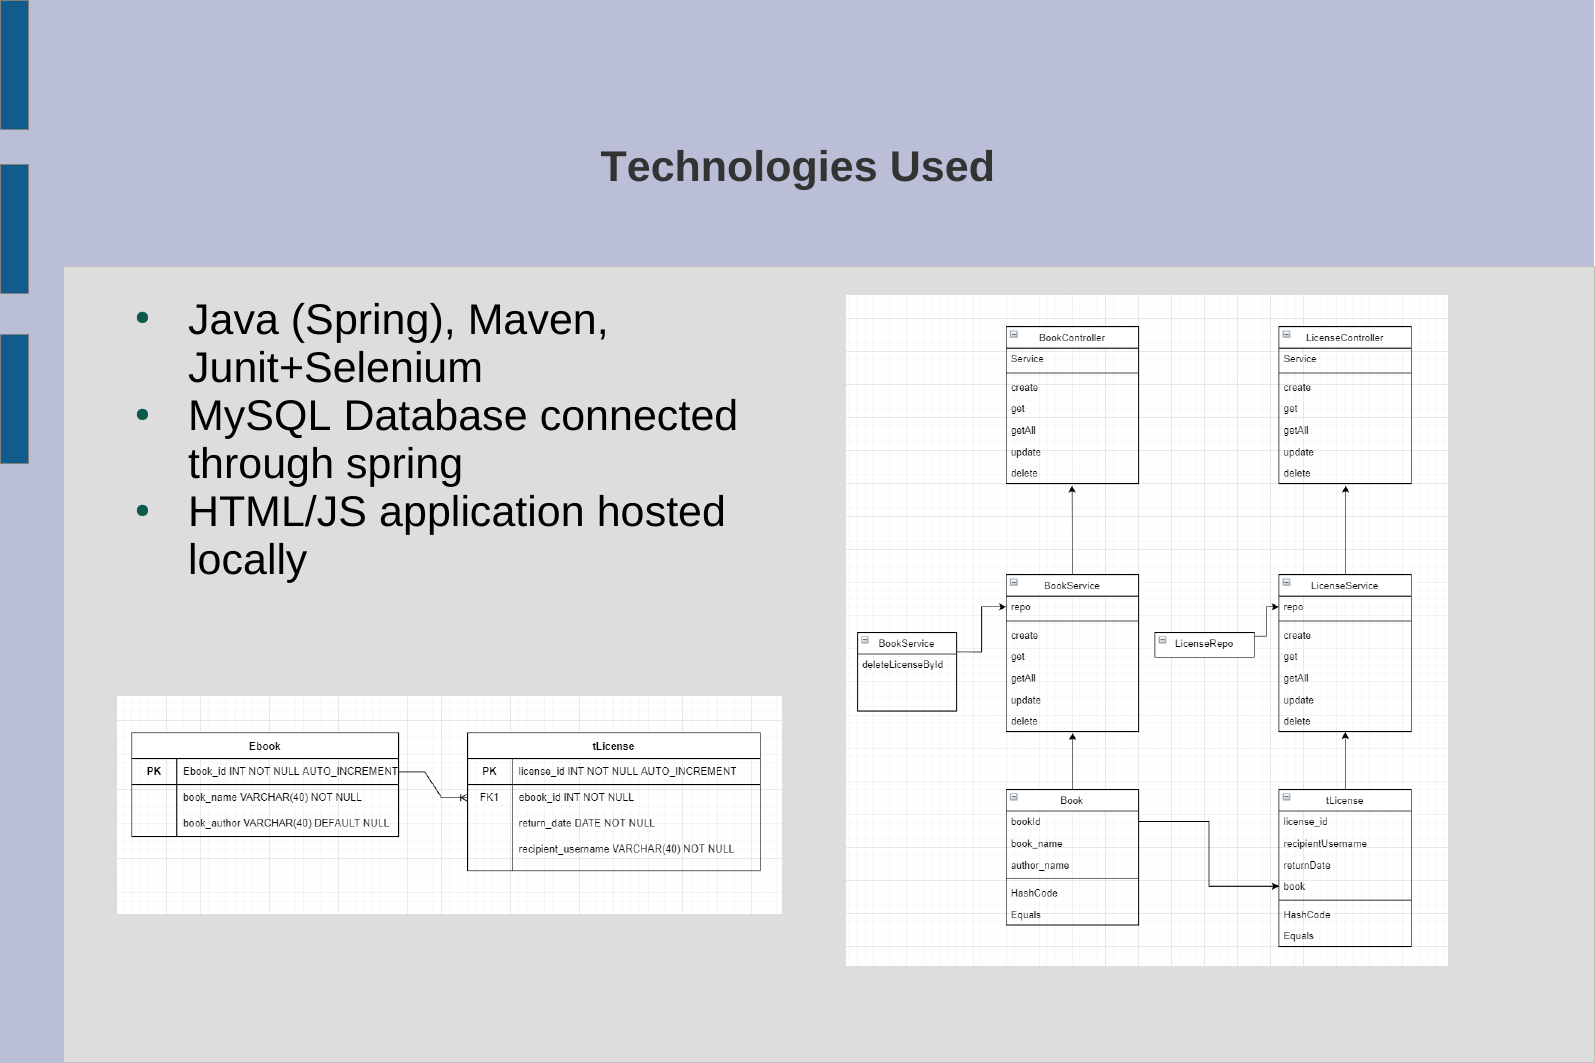

# Technologies Used
Java (Spring), Maven, Junit+Selenium
MySQL Database connected through spring
HTML/JS application hosted locally